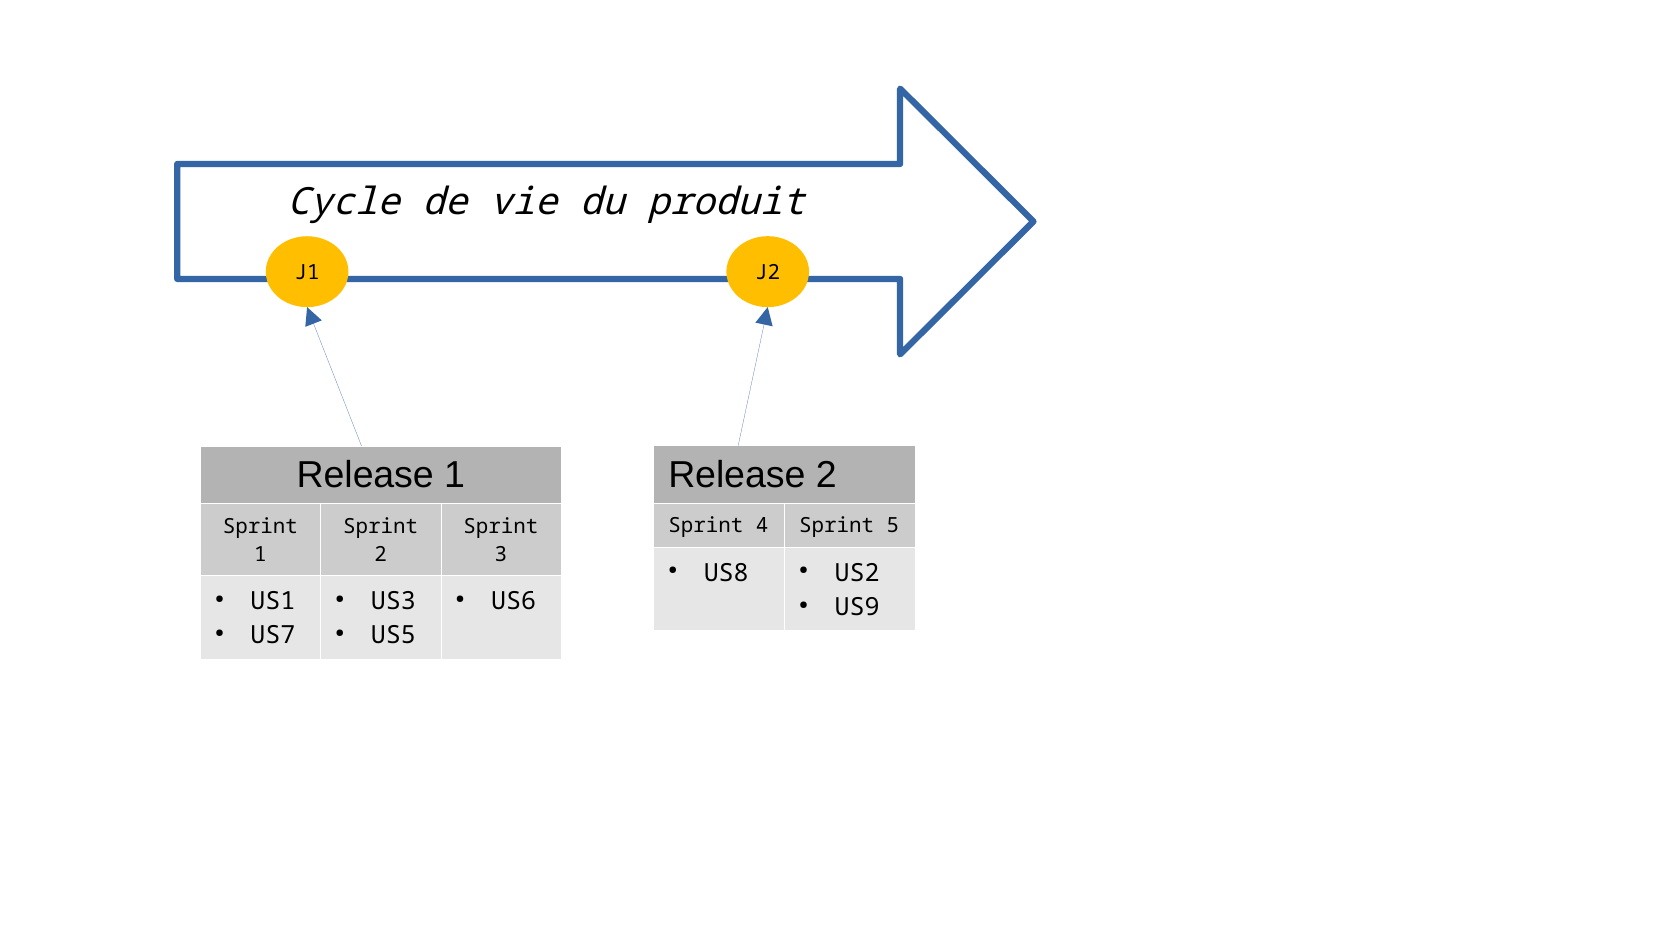

Cycle de vie du produit
J1
J2
| Release 2 | |
| --- | --- |
| Sprint 4 | Sprint 5 |
| US8 | US2 US9 |
| Release 1 | | |
| --- | --- | --- |
| Sprint 1 | Sprint 2 | Sprint 3 |
| US1 US7 | US3 US5 | US6 |